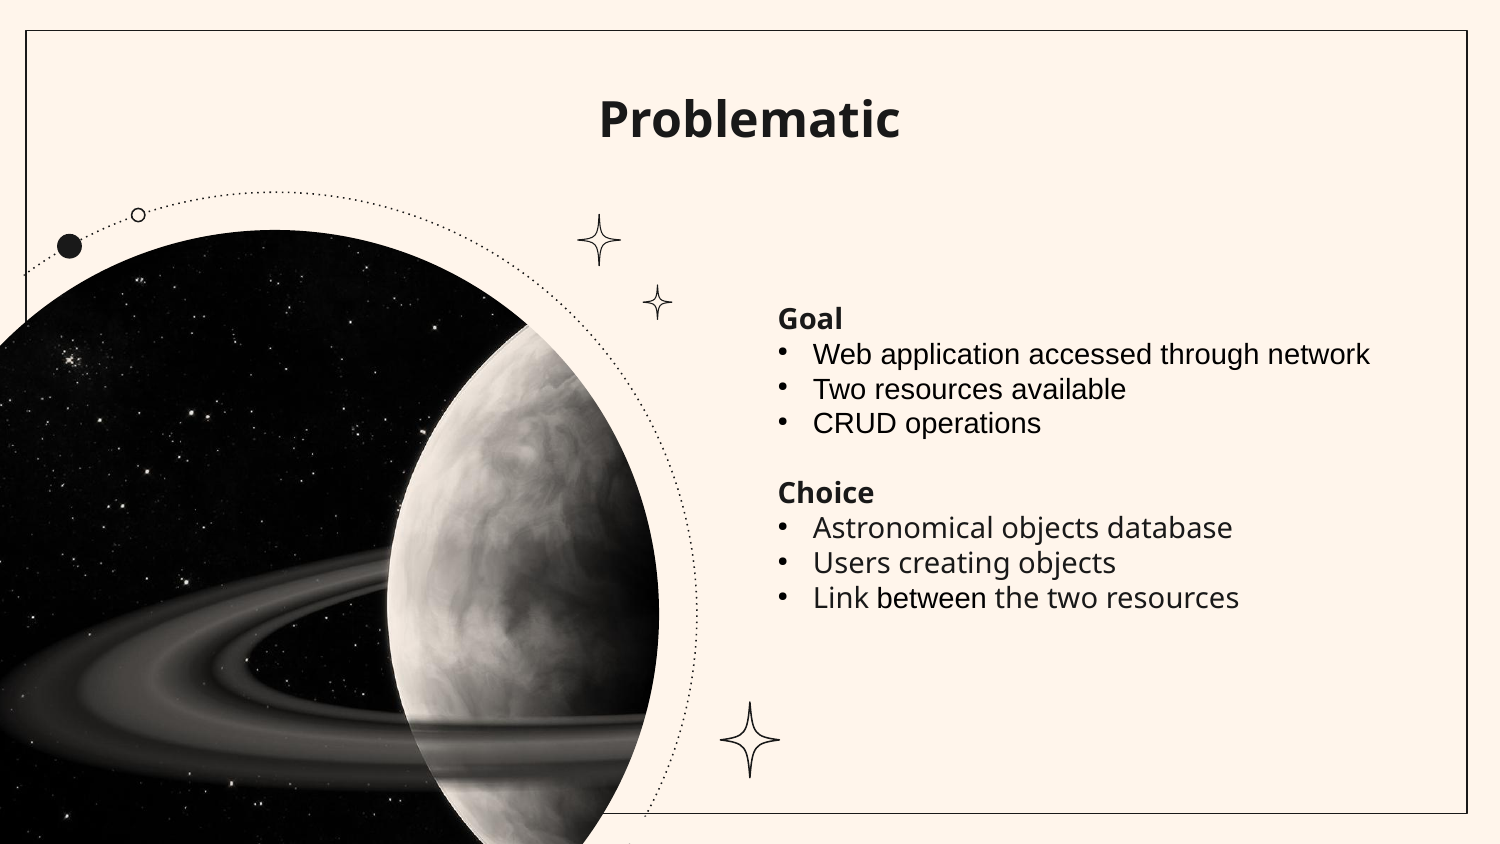

# Problematic
Goal
Web application accessed through network
Two resources available
CRUD operations
Choice
Astronomical objects database
Users creating objects
Link between the two resources